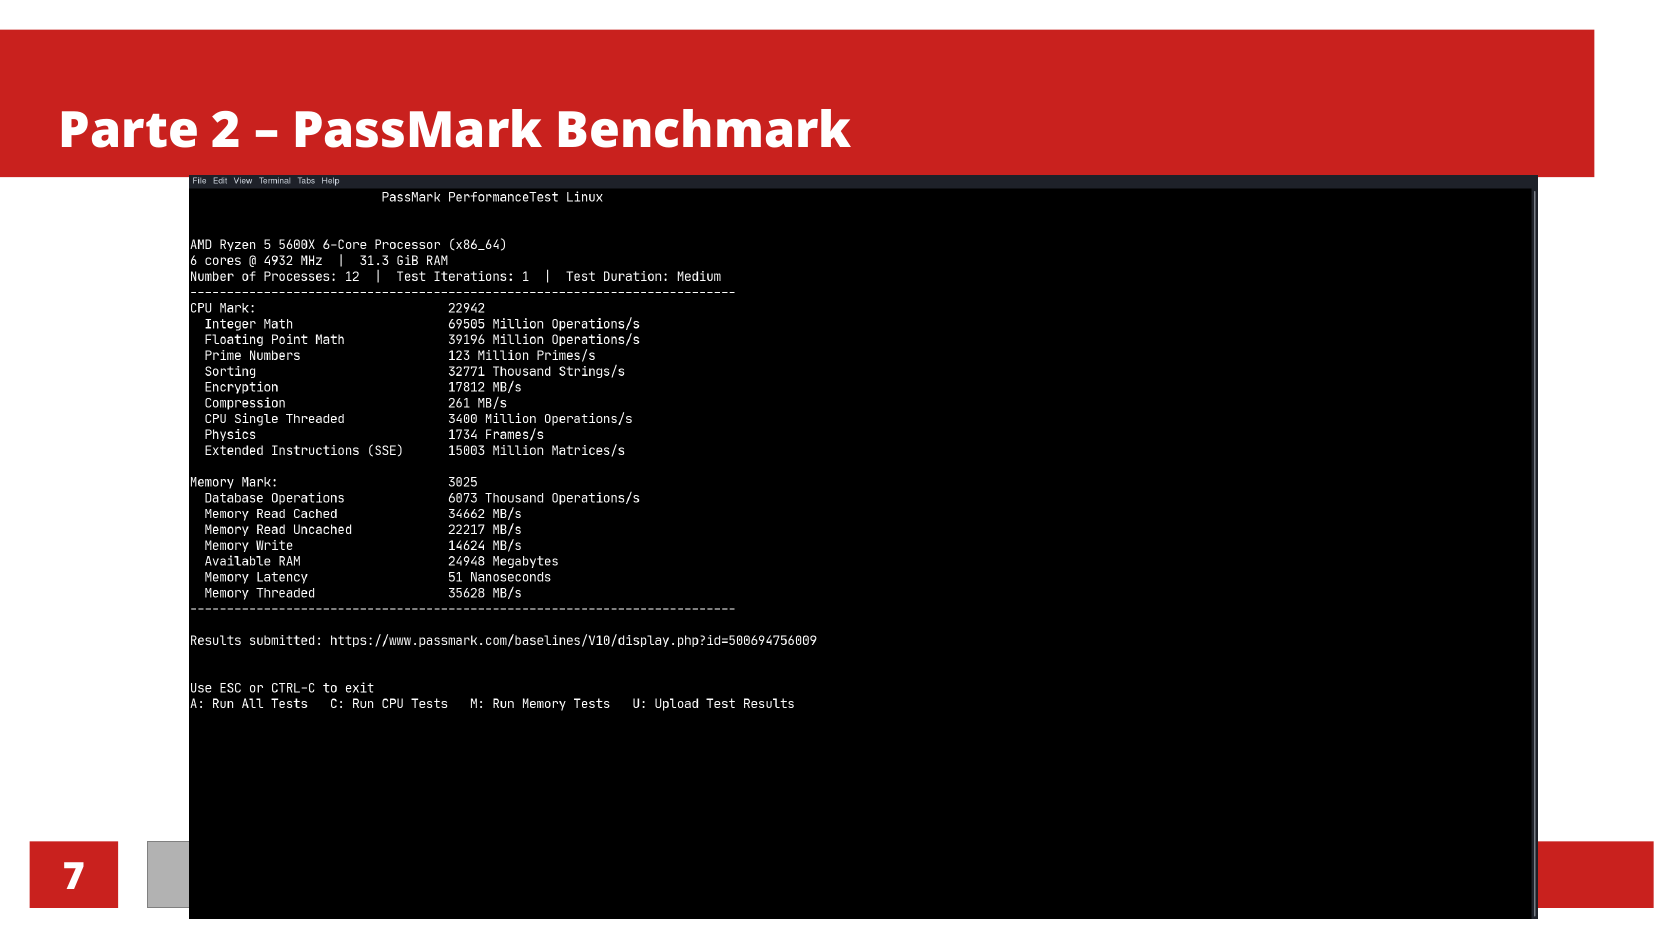

# Parte 2 – PassMark Benchmark
7